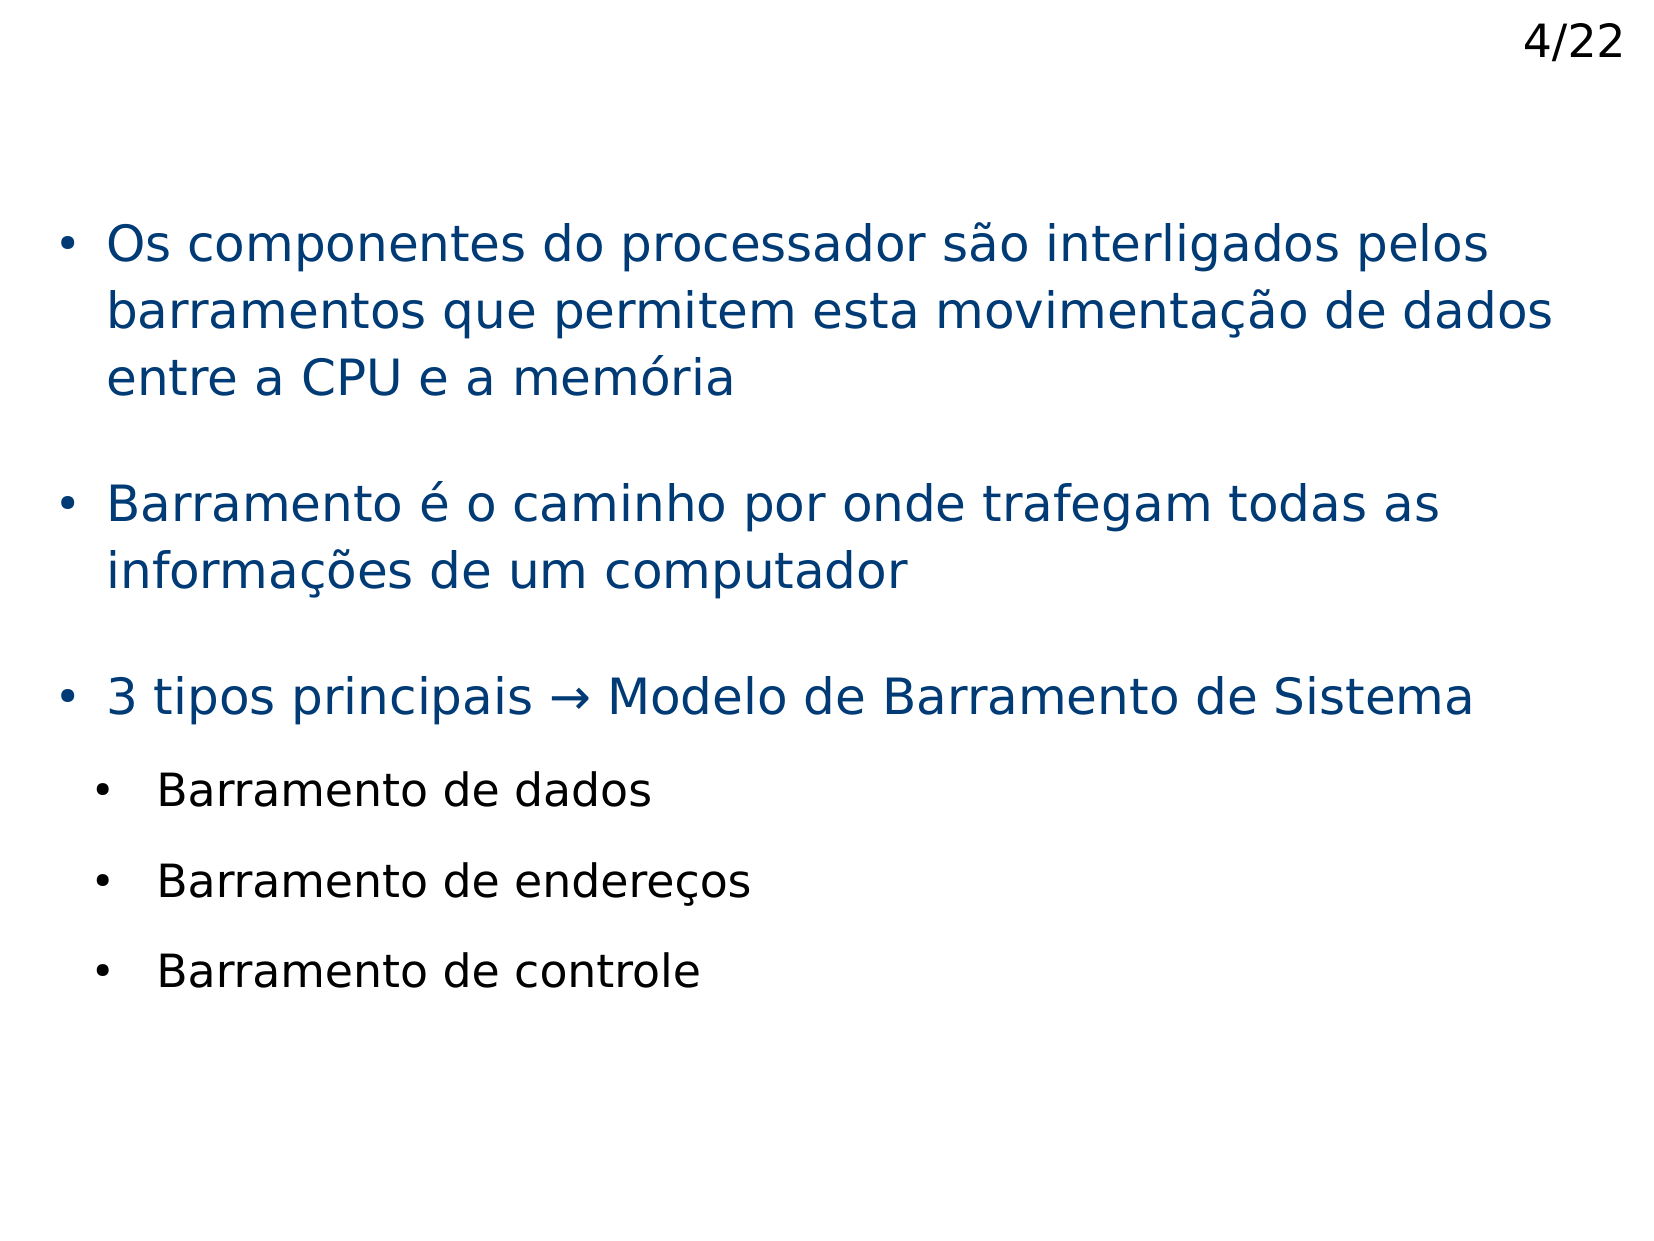

4
#
Os componentes do processador são interligados pelos barramentos que permitem esta movimentação de dados entre a CPU e a memória
Barramento é o caminho por onde trafegam todas as informações de um computador
3 tipos principais → Modelo de Barramento de Sistema
 Barramento de dados
 Barramento de endereços
 Barramento de controle